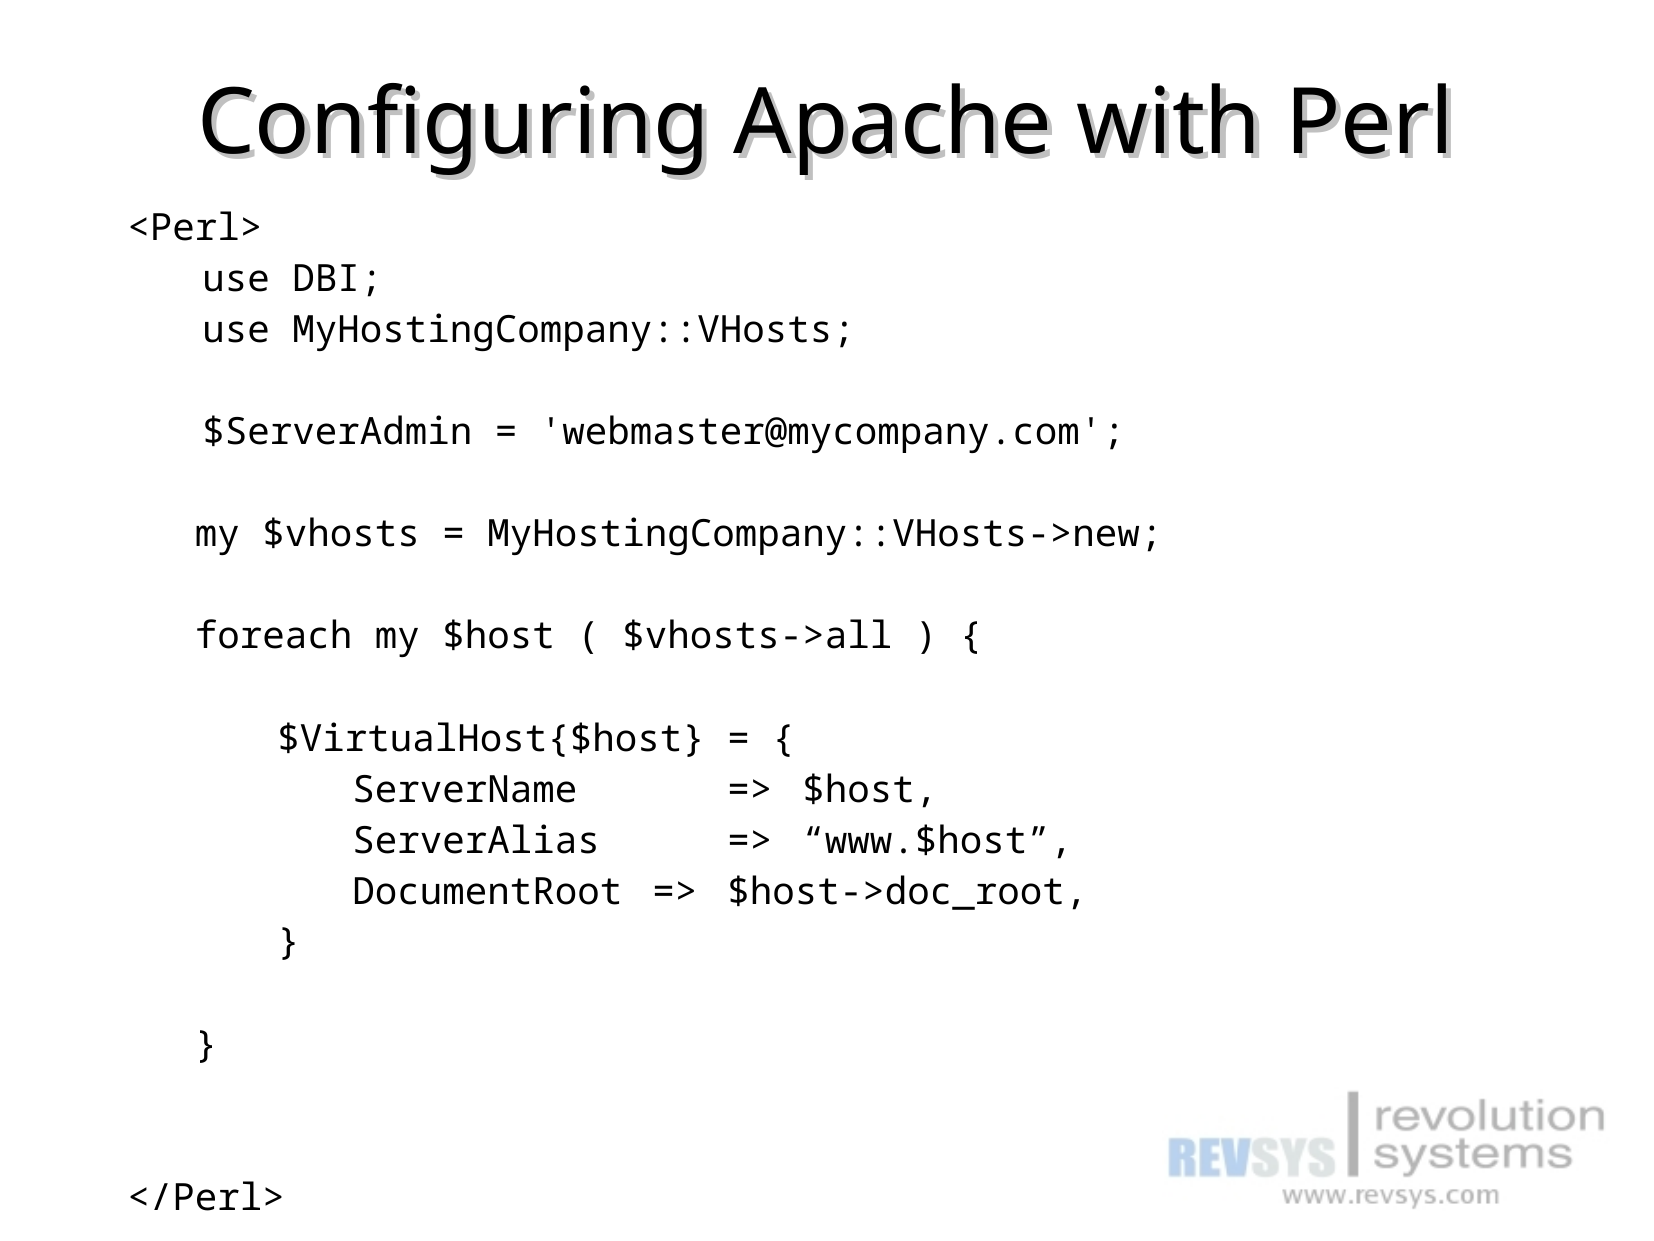

# Configuring Apache with Perl
<Perl>
	use DBI;
	use MyHostingCompany::VHosts;
	$ServerAdmin = 'webmaster@mycompany.com';
 my $vhosts = MyHostingCompany::VHosts->new;
 foreach my $host ( $vhosts->all ) {
		$VirtualHost{$host} = {
			ServerName		=>	$host,
			ServerAlias		=>	“www.$host”,
			DocumentRoot	=>	$host->doc_root,
		}
 }
</Perl>